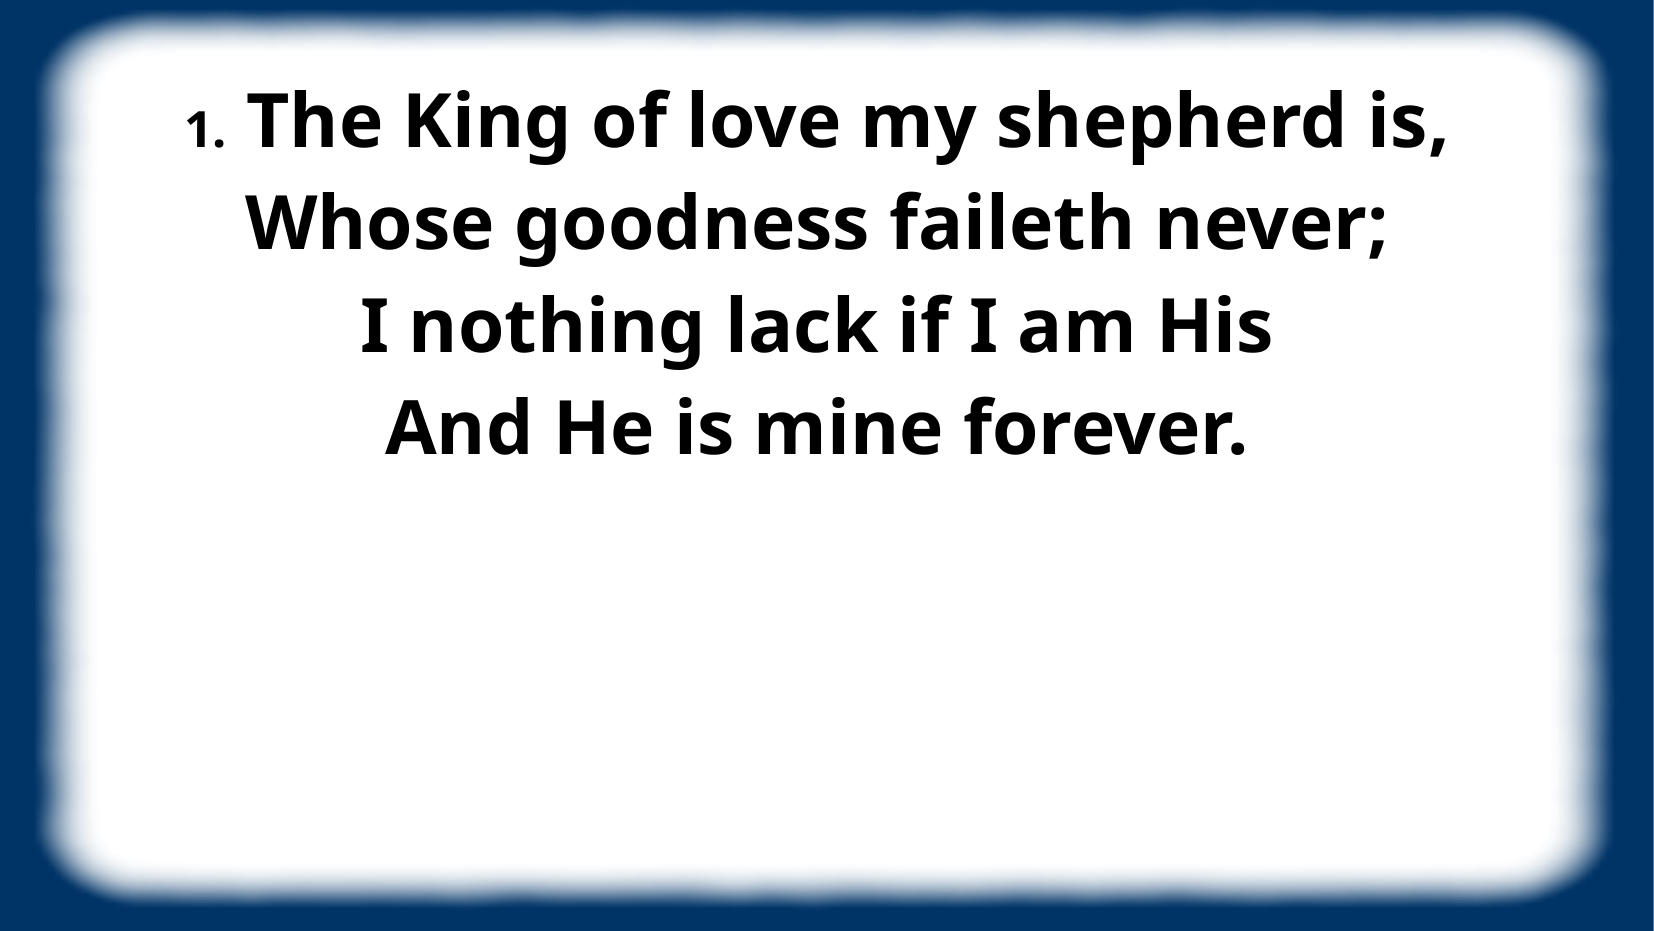

1. The King of love my shepherd is,
Whose goodness faileth never;
I nothing lack if I am His
And He is mine forever.